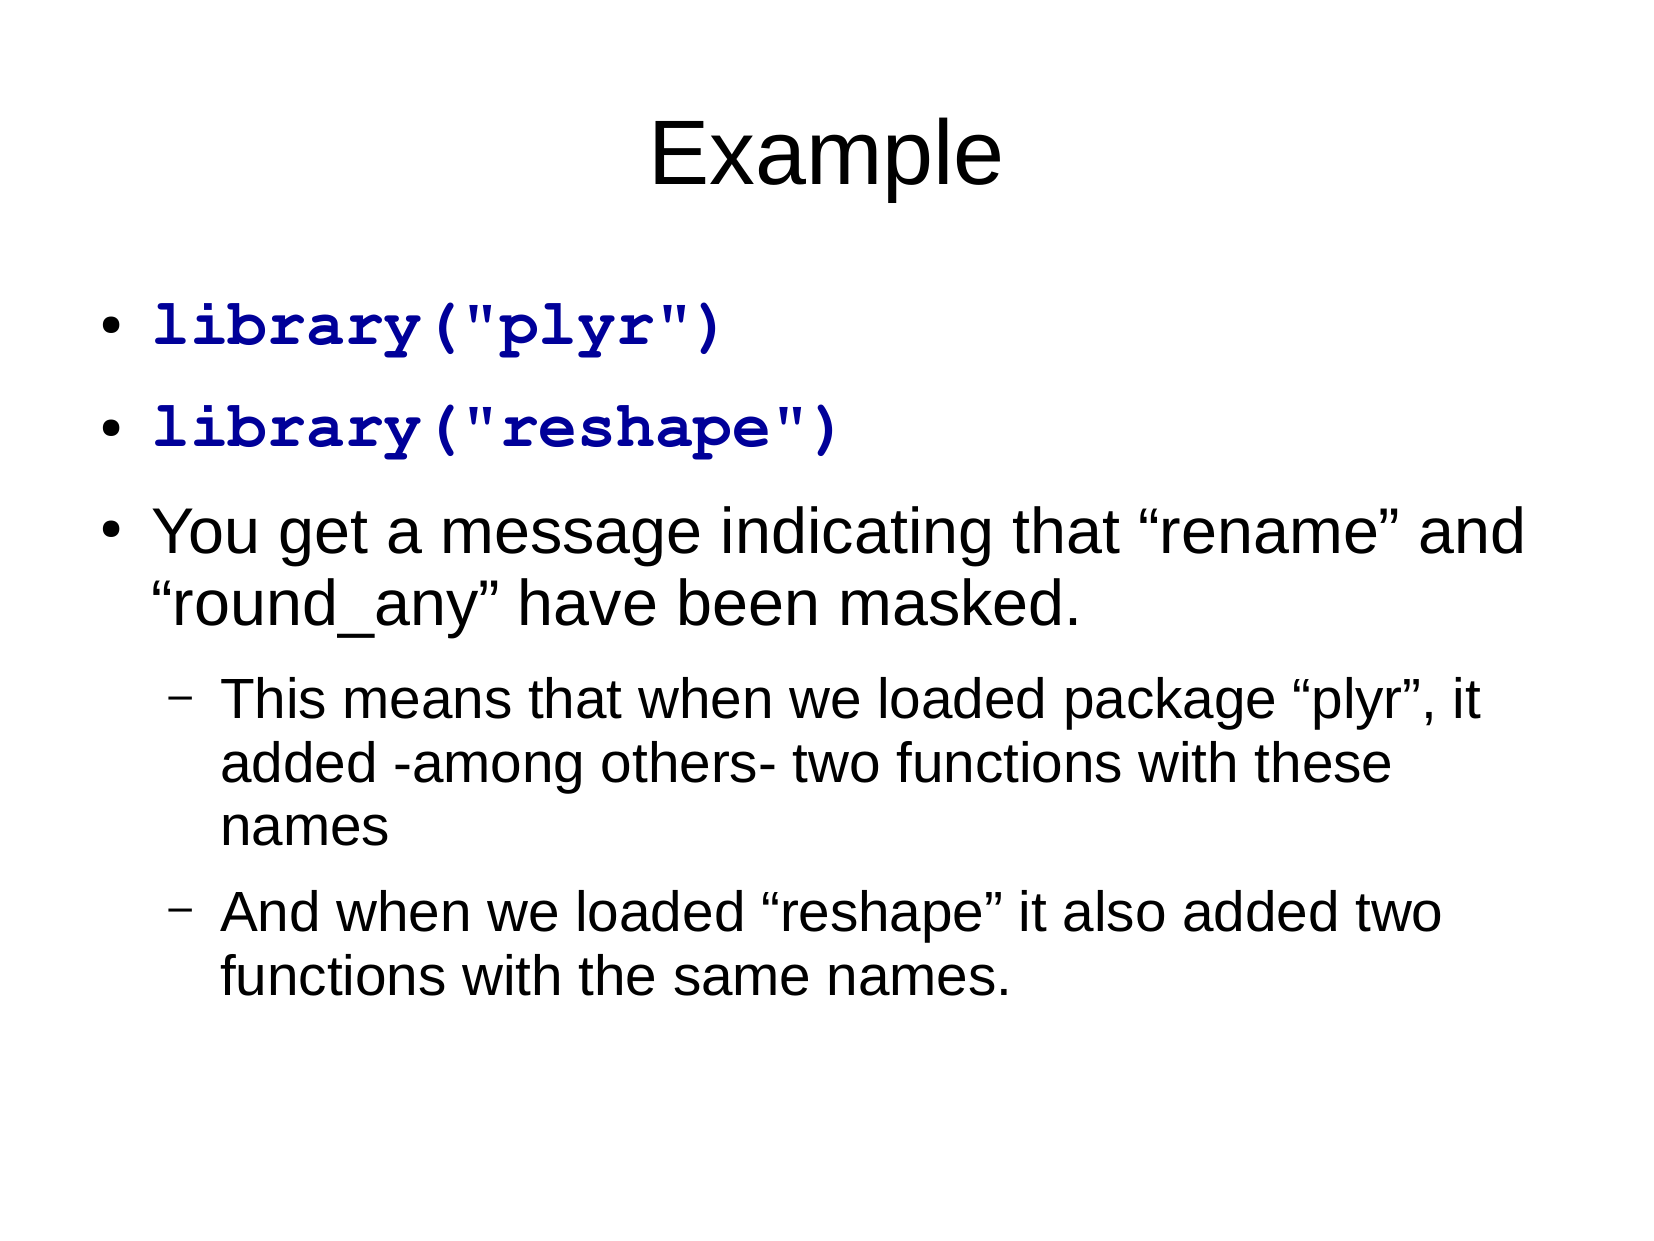

# Example
library("plyr")
library("reshape")
You get a message indicating that “rename” and “round_any” have been masked.
This means that when we loaded package “plyr”, it added -among others- two functions with these names
And when we loaded “reshape” it also added two functions with the same names.